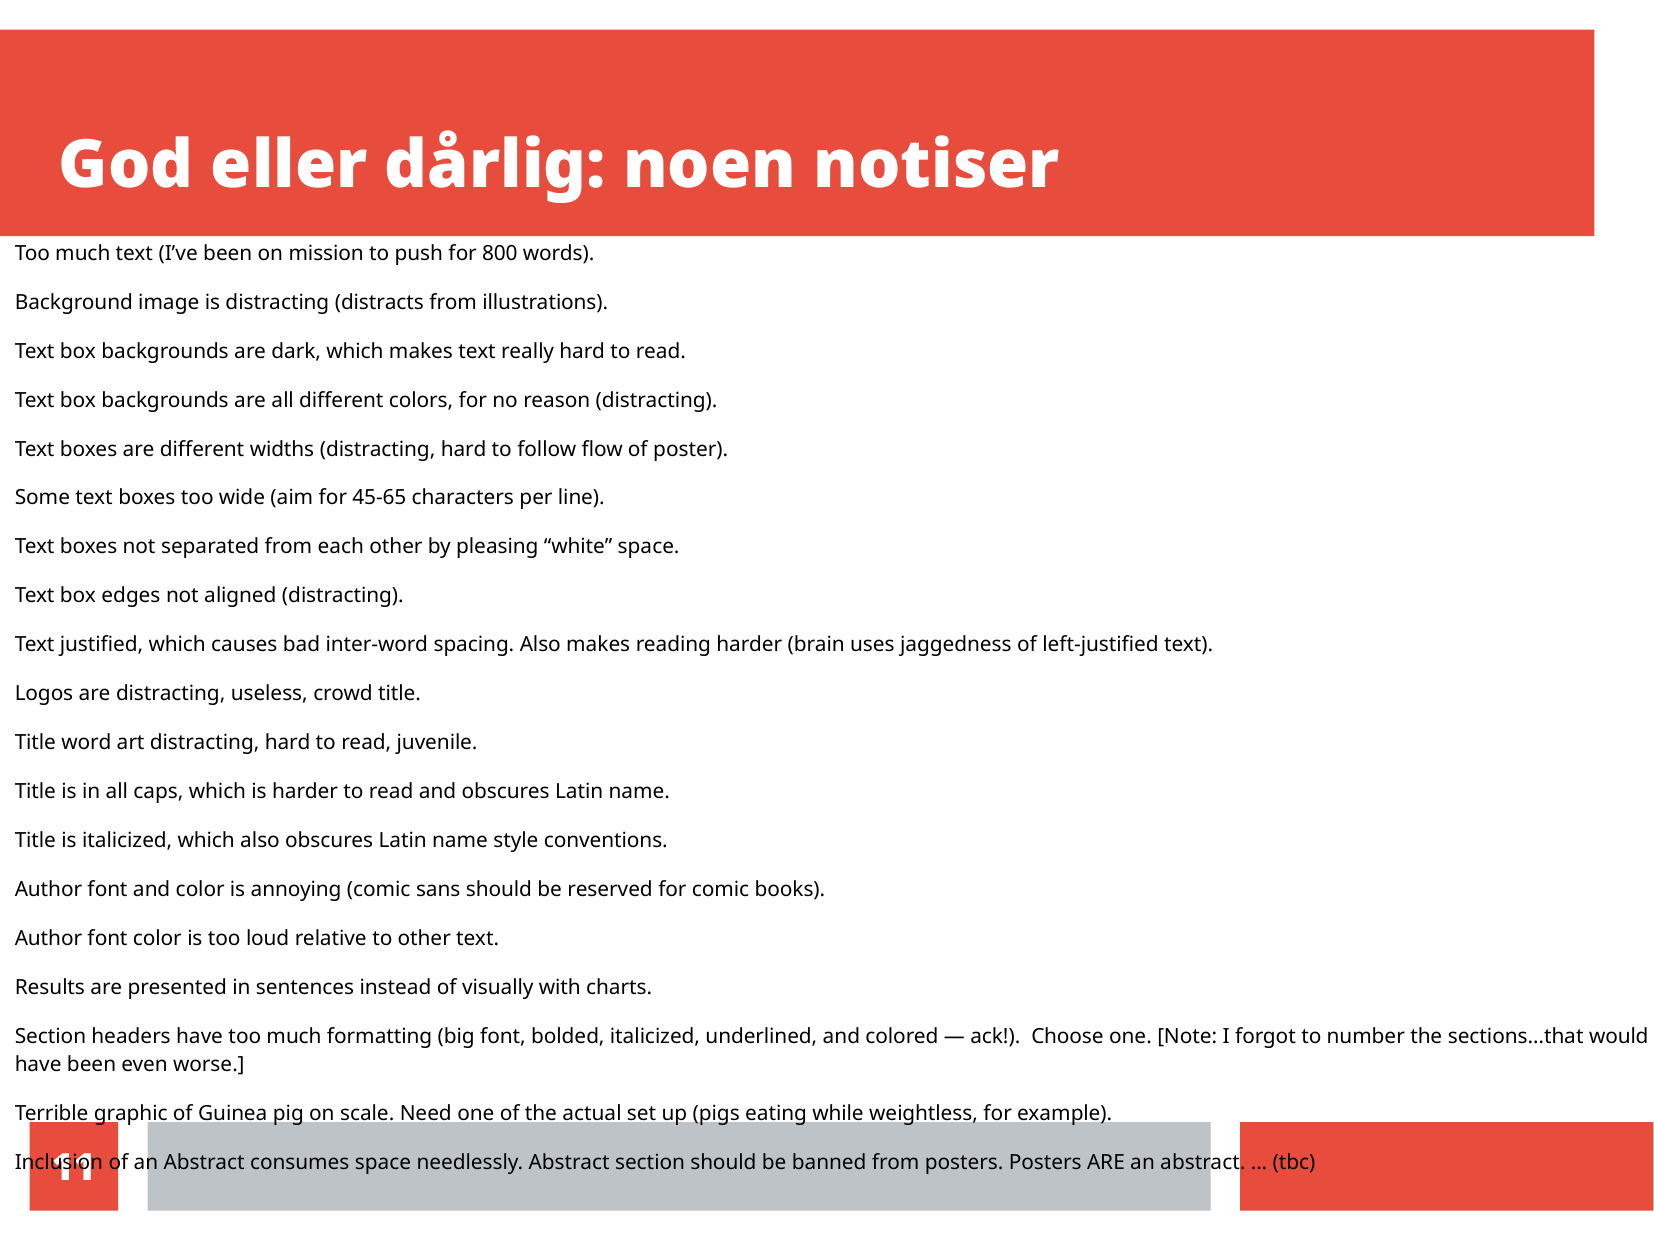

# God eller dårlig: noen notiser
Too much text (I’ve been on mission to push for 800 words).
Background image is distracting (distracts from illustrations).
Text box backgrounds are dark, which makes text really hard to read.
Text box backgrounds are all different colors, for no reason (distracting).
Text boxes are different widths (distracting, hard to follow flow of poster).
Some text boxes too wide (aim for 45-65 characters per line).
Text boxes not separated from each other by pleasing “white” space.
Text box edges not aligned (distracting).
Text justified, which causes bad inter-word spacing. Also makes reading harder (brain uses jaggedness of left-justified text).
Logos are distracting, useless, crowd title.
Title word art distracting, hard to read, juvenile.
Title is in all caps, which is harder to read and obscures Latin name.
Title is italicized, which also obscures Latin name style conventions.
Author font and color is annoying (comic sans should be reserved for comic books).
Author font color is too loud relative to other text.
Results are presented in sentences instead of visually with charts.
Section headers have too much formatting (big font, bolded, italicized, underlined, and colored — ack!).  Choose one. [Note: I forgot to number the sections…that would have been even worse.]
Terrible graphic of Guinea pig on scale. Need one of the actual set up (pigs eating while weightless, for example).
Inclusion of an Abstract consumes space needlessly. Abstract section should be banned from posters. Posters ARE an abstract. ... (tbc)
11